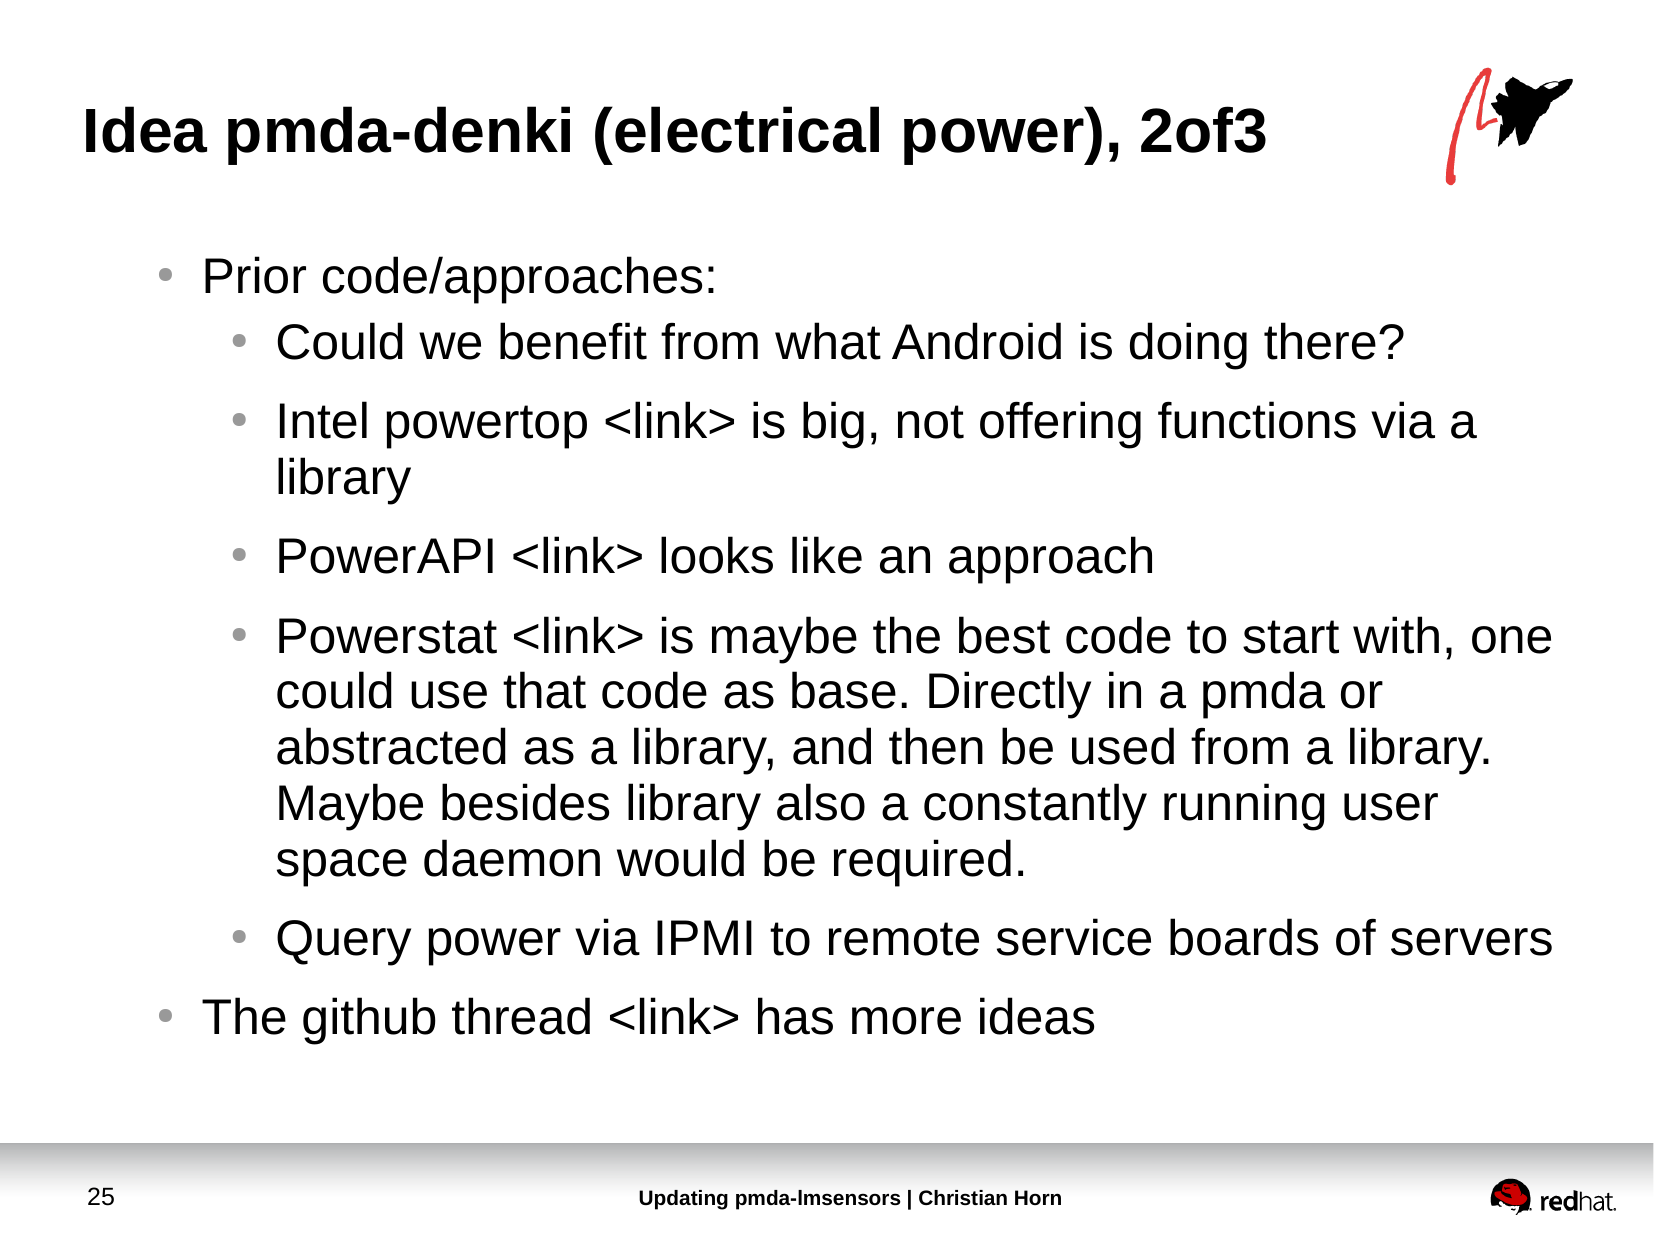

# Idea pmda-denki (electrical power), 2of3
Prior code/approaches:
Could we benefit from what Android is doing there?
Intel powertop <link> is big, not offering functions via a library
PowerAPI <link> looks like an approach
Powerstat <link> is maybe the best code to start with, one could use that code as base. Directly in a pmda or abstracted as a library, and then be used from a library. Maybe besides library also a constantly running user space daemon would be required.
Query power via IPMI to remote service boards of servers
The github thread <link> has more ideas